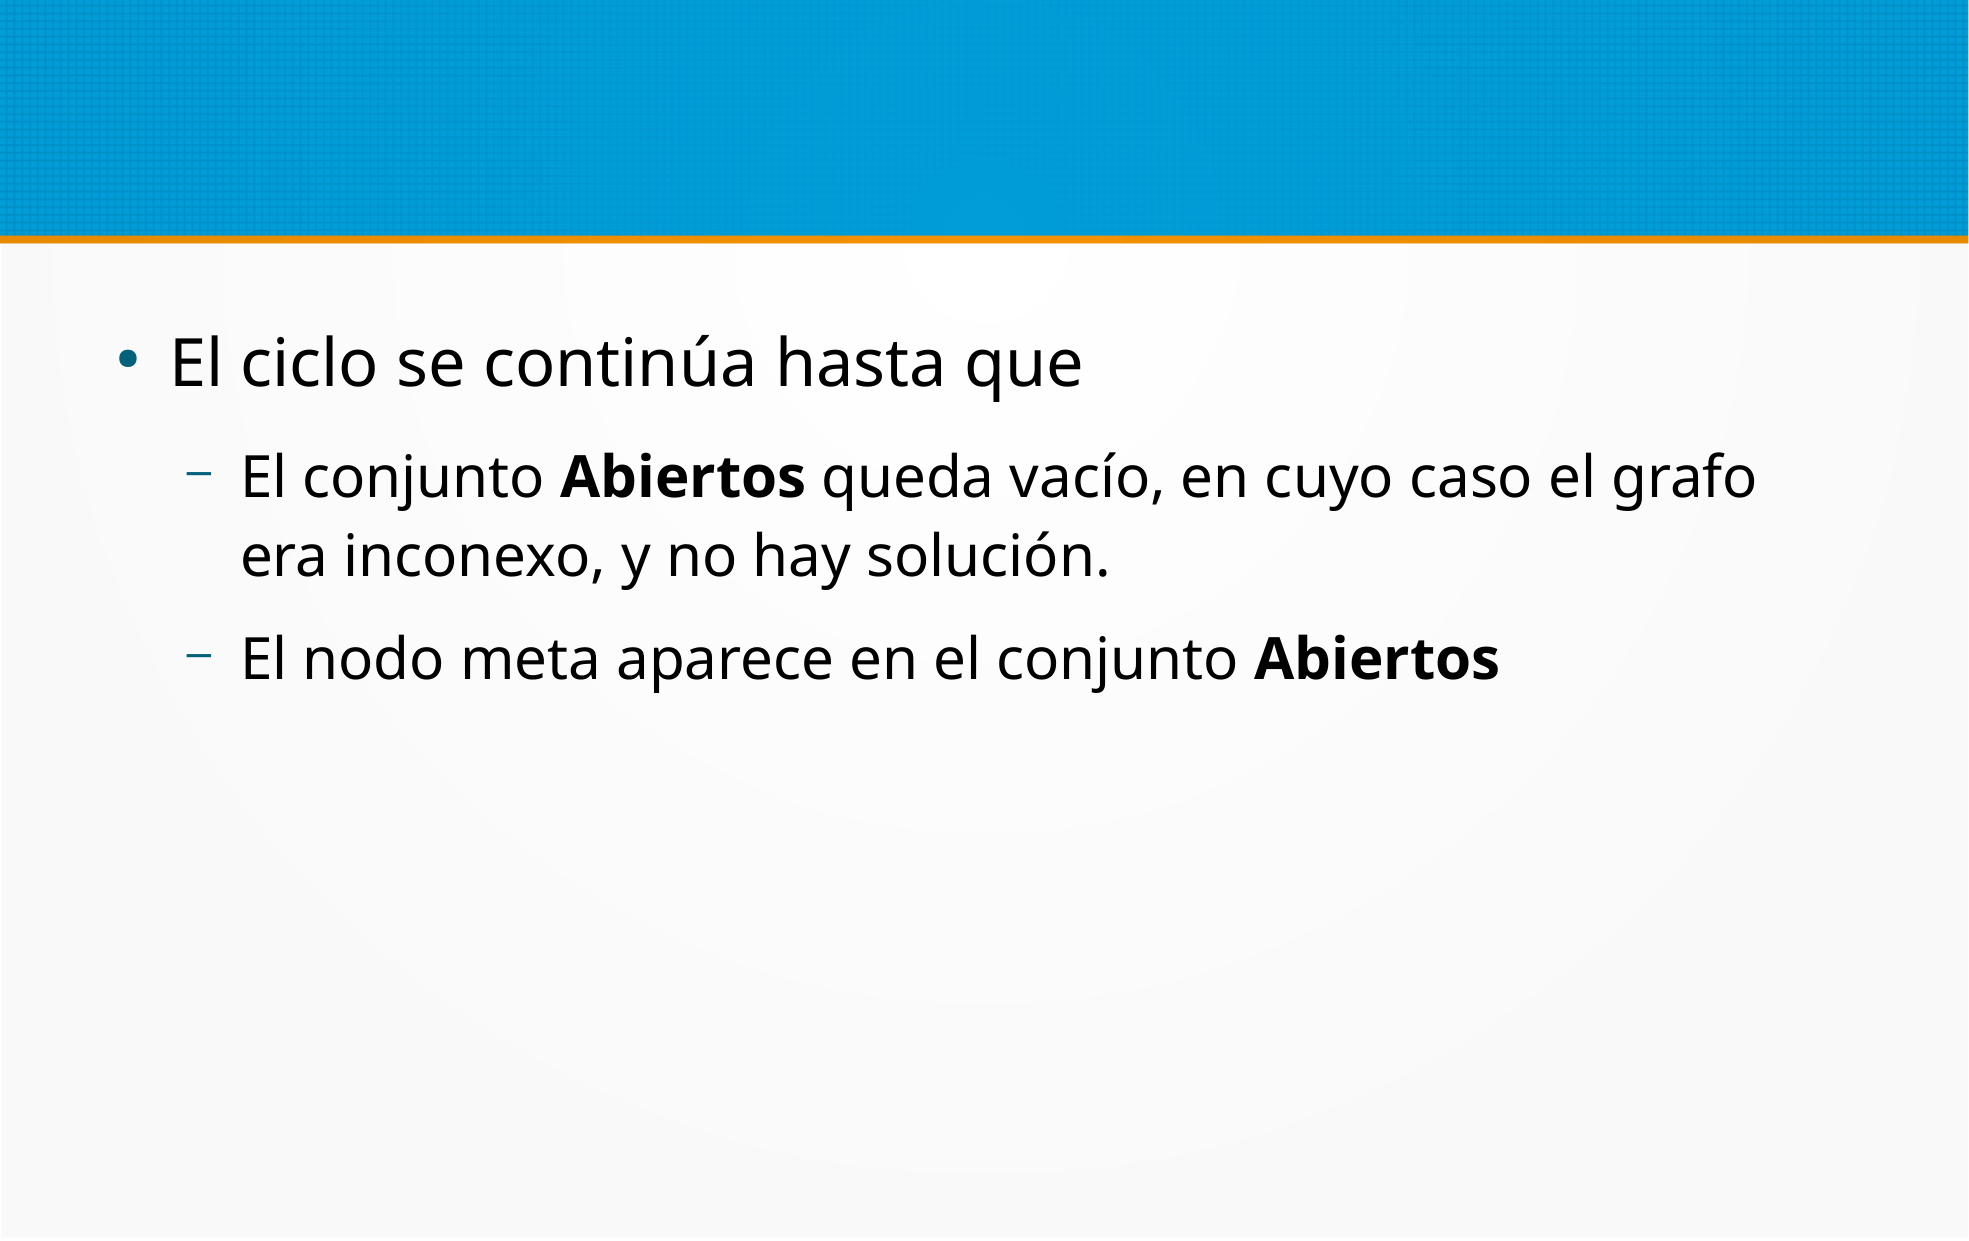

#
El ciclo se continúa hasta que
El conjunto Abiertos queda vacío, en cuyo caso el grafo era inconexo, y no hay solución.
El nodo meta aparece en el conjunto Abiertos